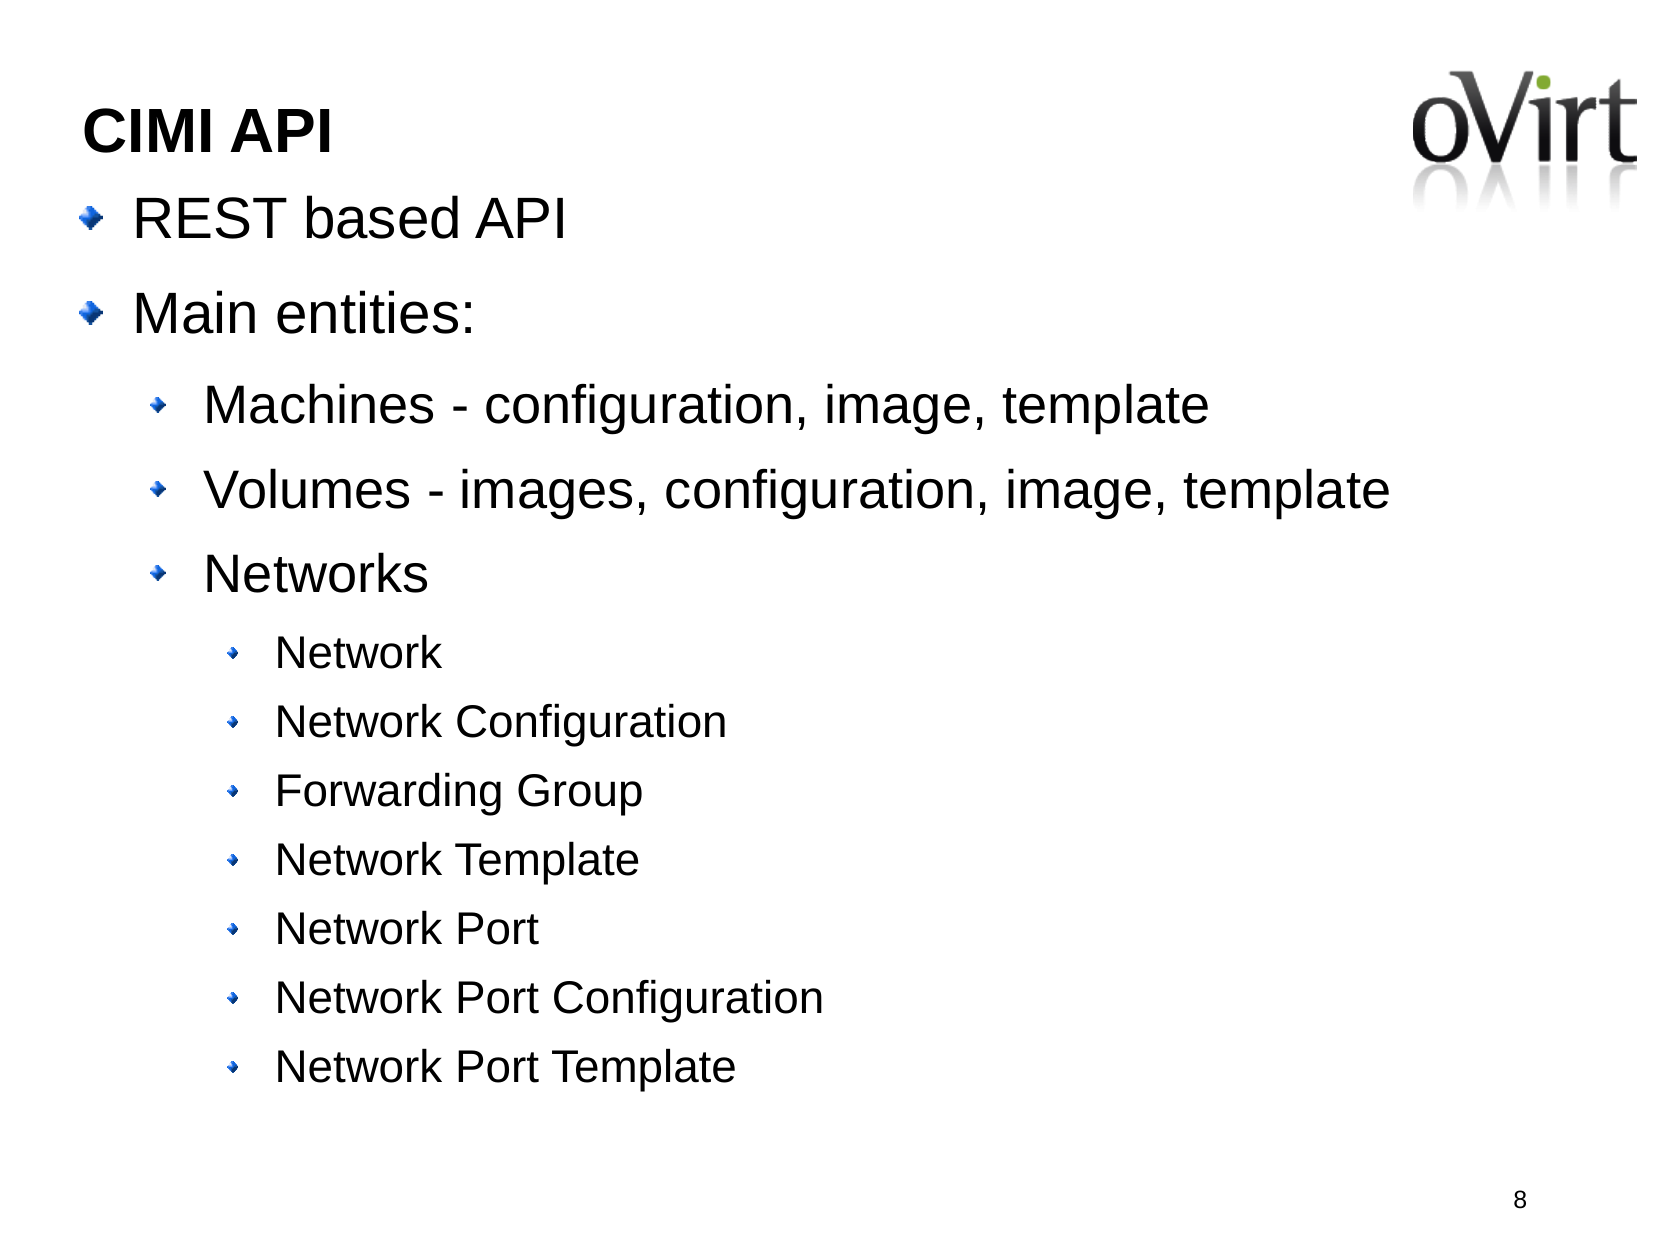

# CIMI API
REST based API
Main entities:
Machines - configuration, image, template
Volumes - images, configuration, image, template
Networks
Network
Network Configuration
Forwarding Group
Network Template
Network Port
Network Port Configuration
Network Port Template